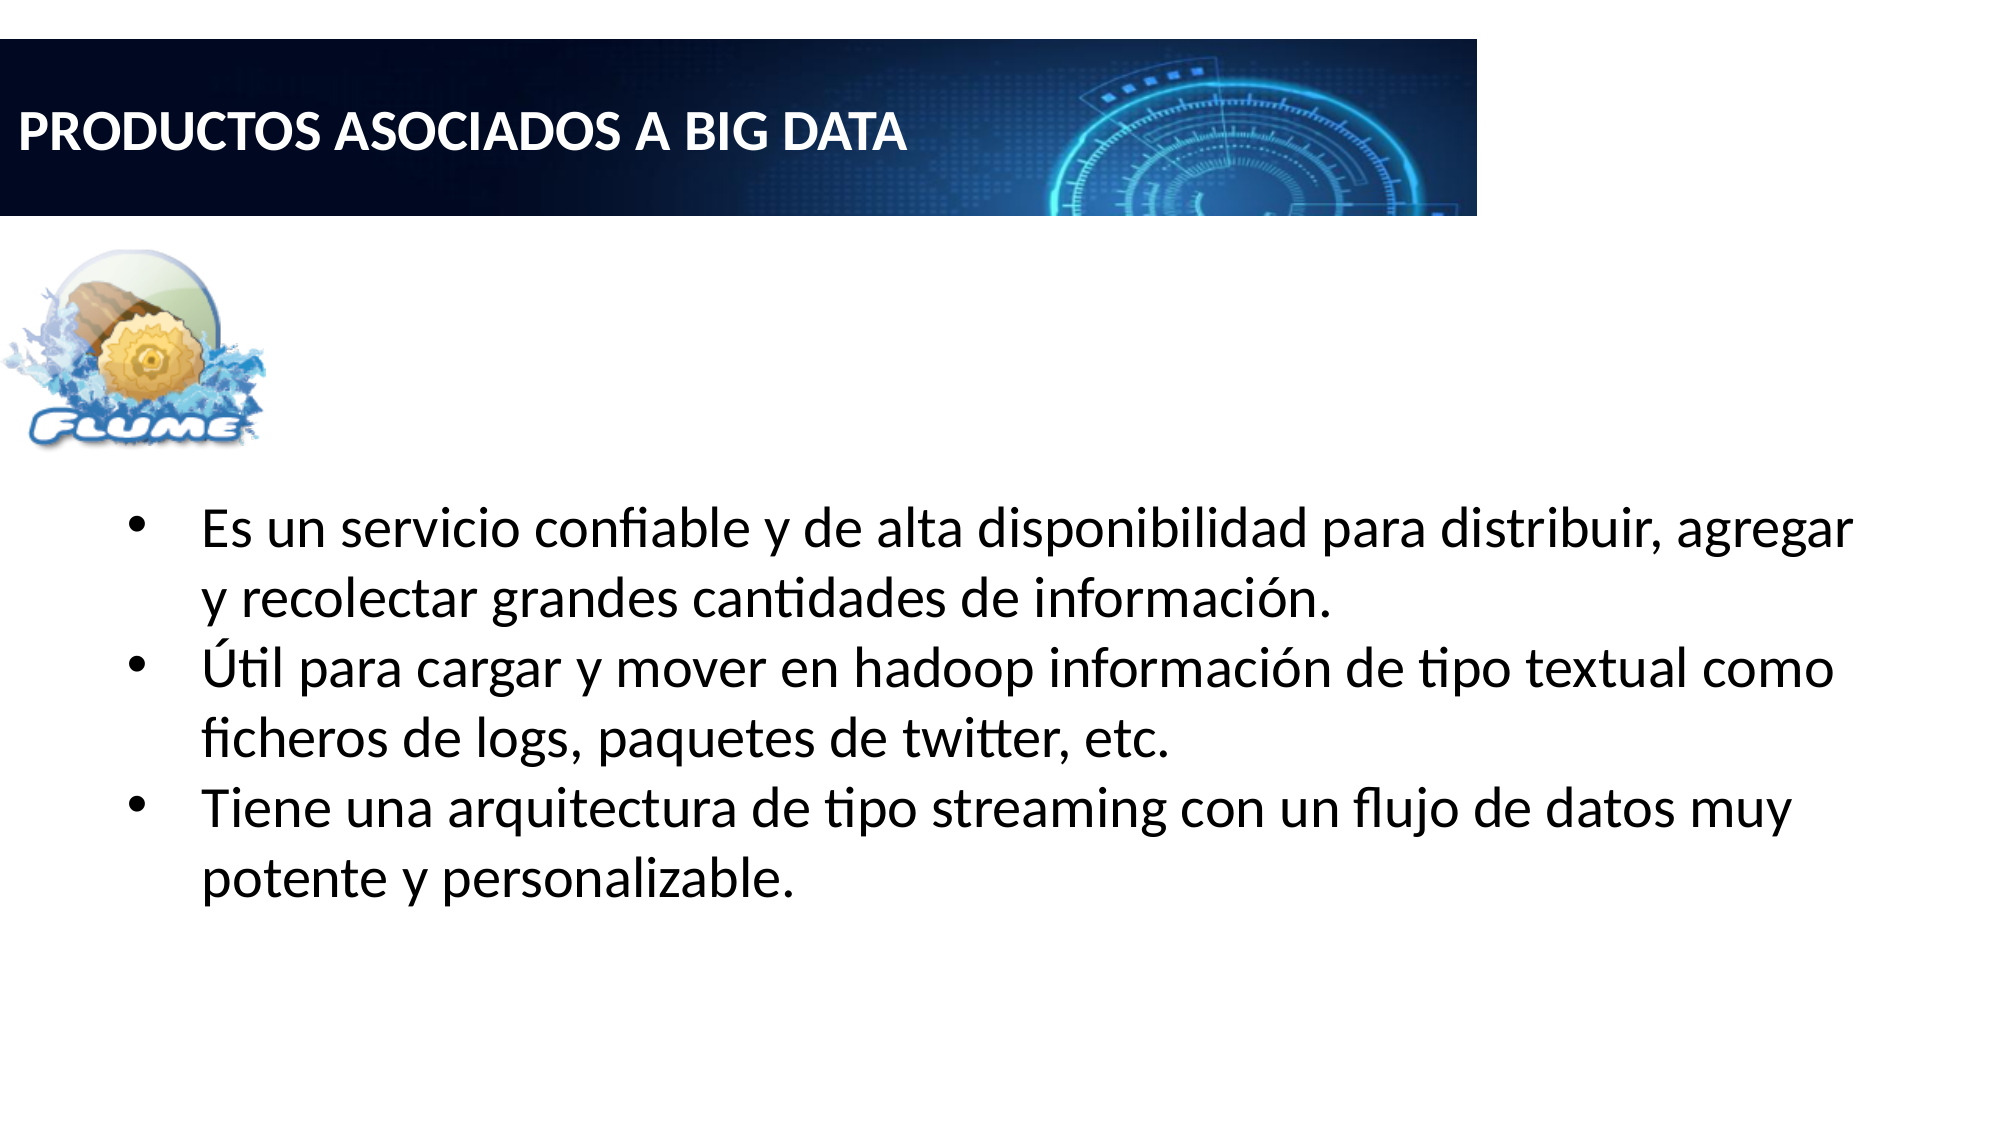

PRODUCTOS ASOCIADOS A BIG DATA
Es un servicio confiable y de alta disponibilidad para distribuir, agregar y recolectar grandes cantidades de información.
Útil para cargar y mover en hadoop información de tipo textual como ficheros de logs, paquetes de twitter, etc.
Tiene una arquitectura de tipo streaming con un flujo de datos muy potente y personalizable.